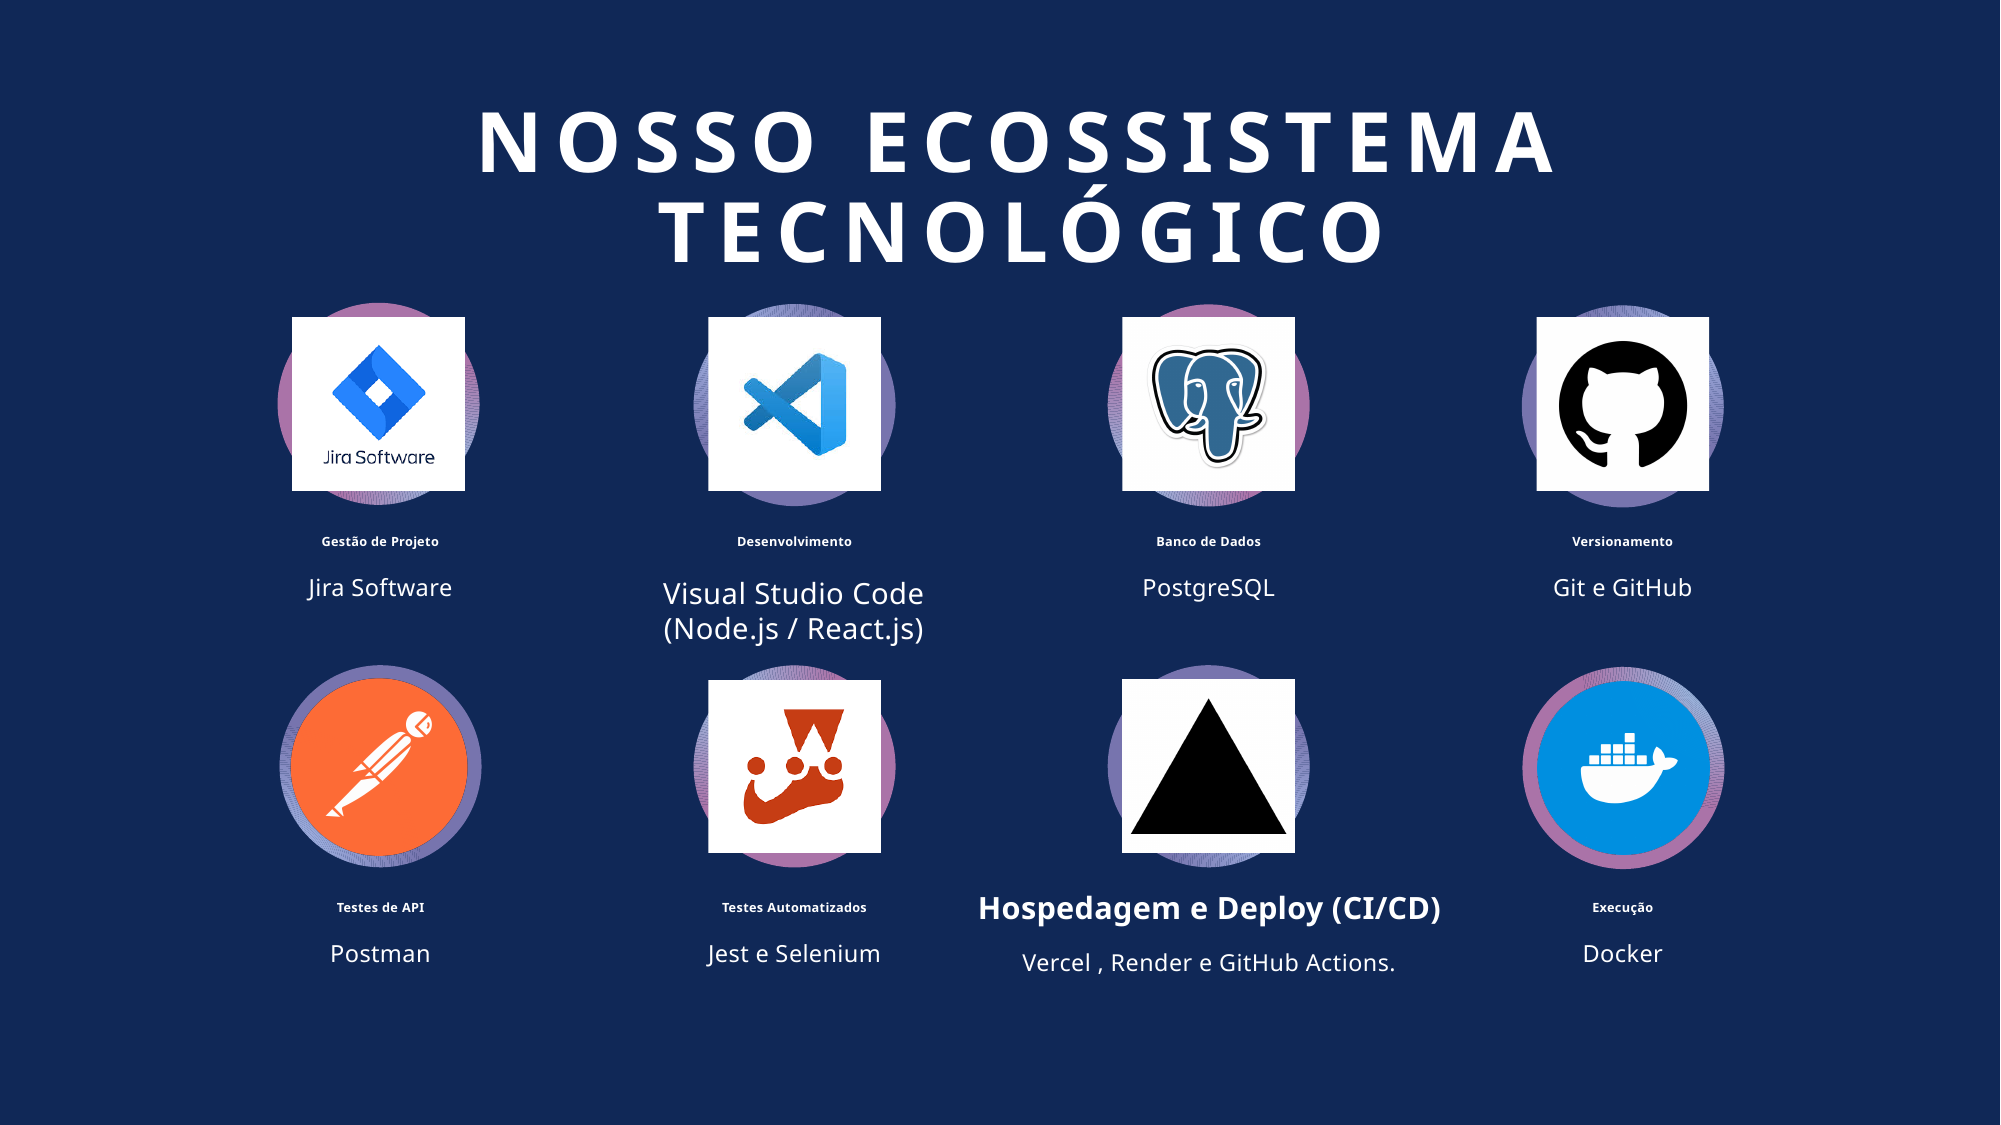

# Nosso Ecossistema Tecnológico
Visual Studio Code
(Node.js / React.js)
Gestão de Projeto
Desenvolvimento
Banco de Dados
Versionamento
Jira Software
PostgreSQL
Git e GitHub
Hospedagem e Deploy (CI/CD)
Testes de API
Testes Automatizados
Execução
Postman
Jest e Selenium
Vercel , Render e GitHub Actions.
Docker